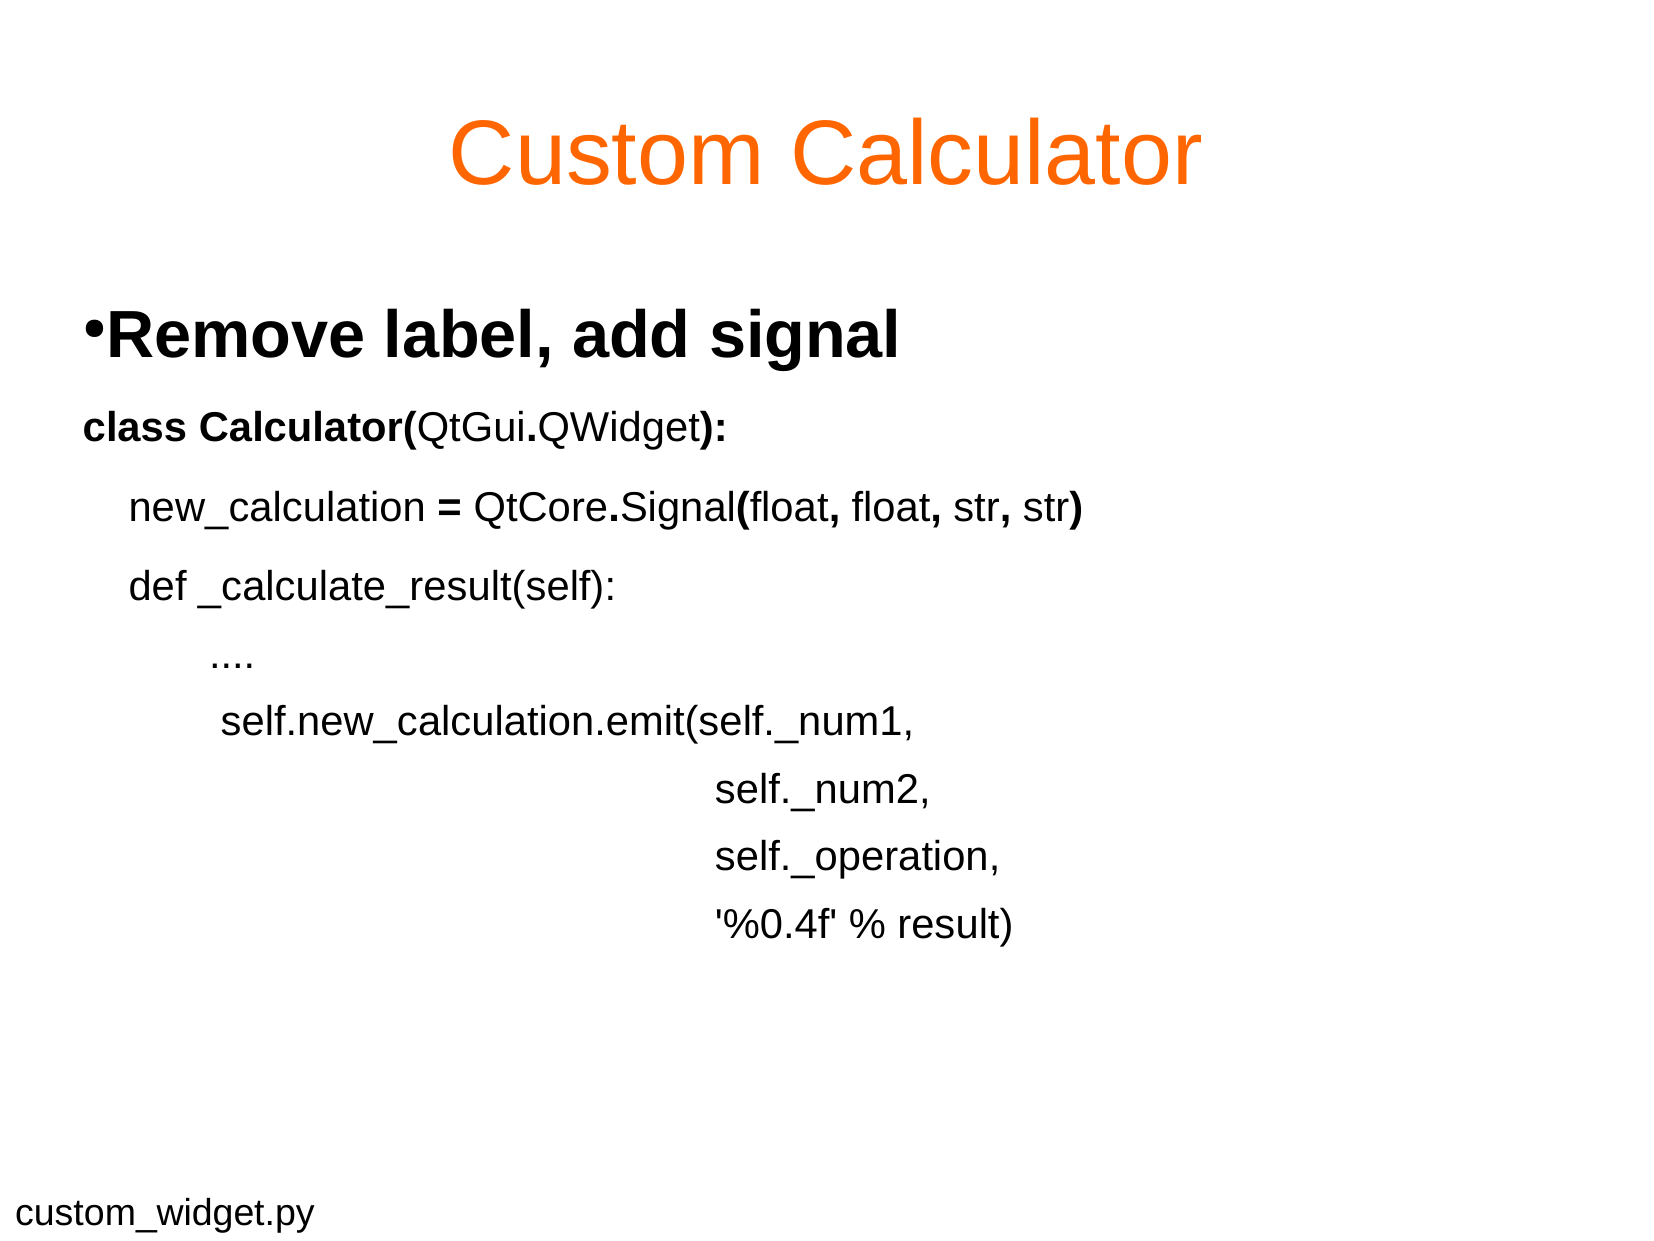

Custom Calculator
# Remove label, add signal
class Calculator(QtGui.QWidget):
 new_calculation = QtCore.Signal(float, float, str, str)
 def _calculate_result(self):
 ....
 self.new_calculation.emit(self._num1,
 self._num2,
 self._operation,
 '%0.4f' % result)
custom_widget.py